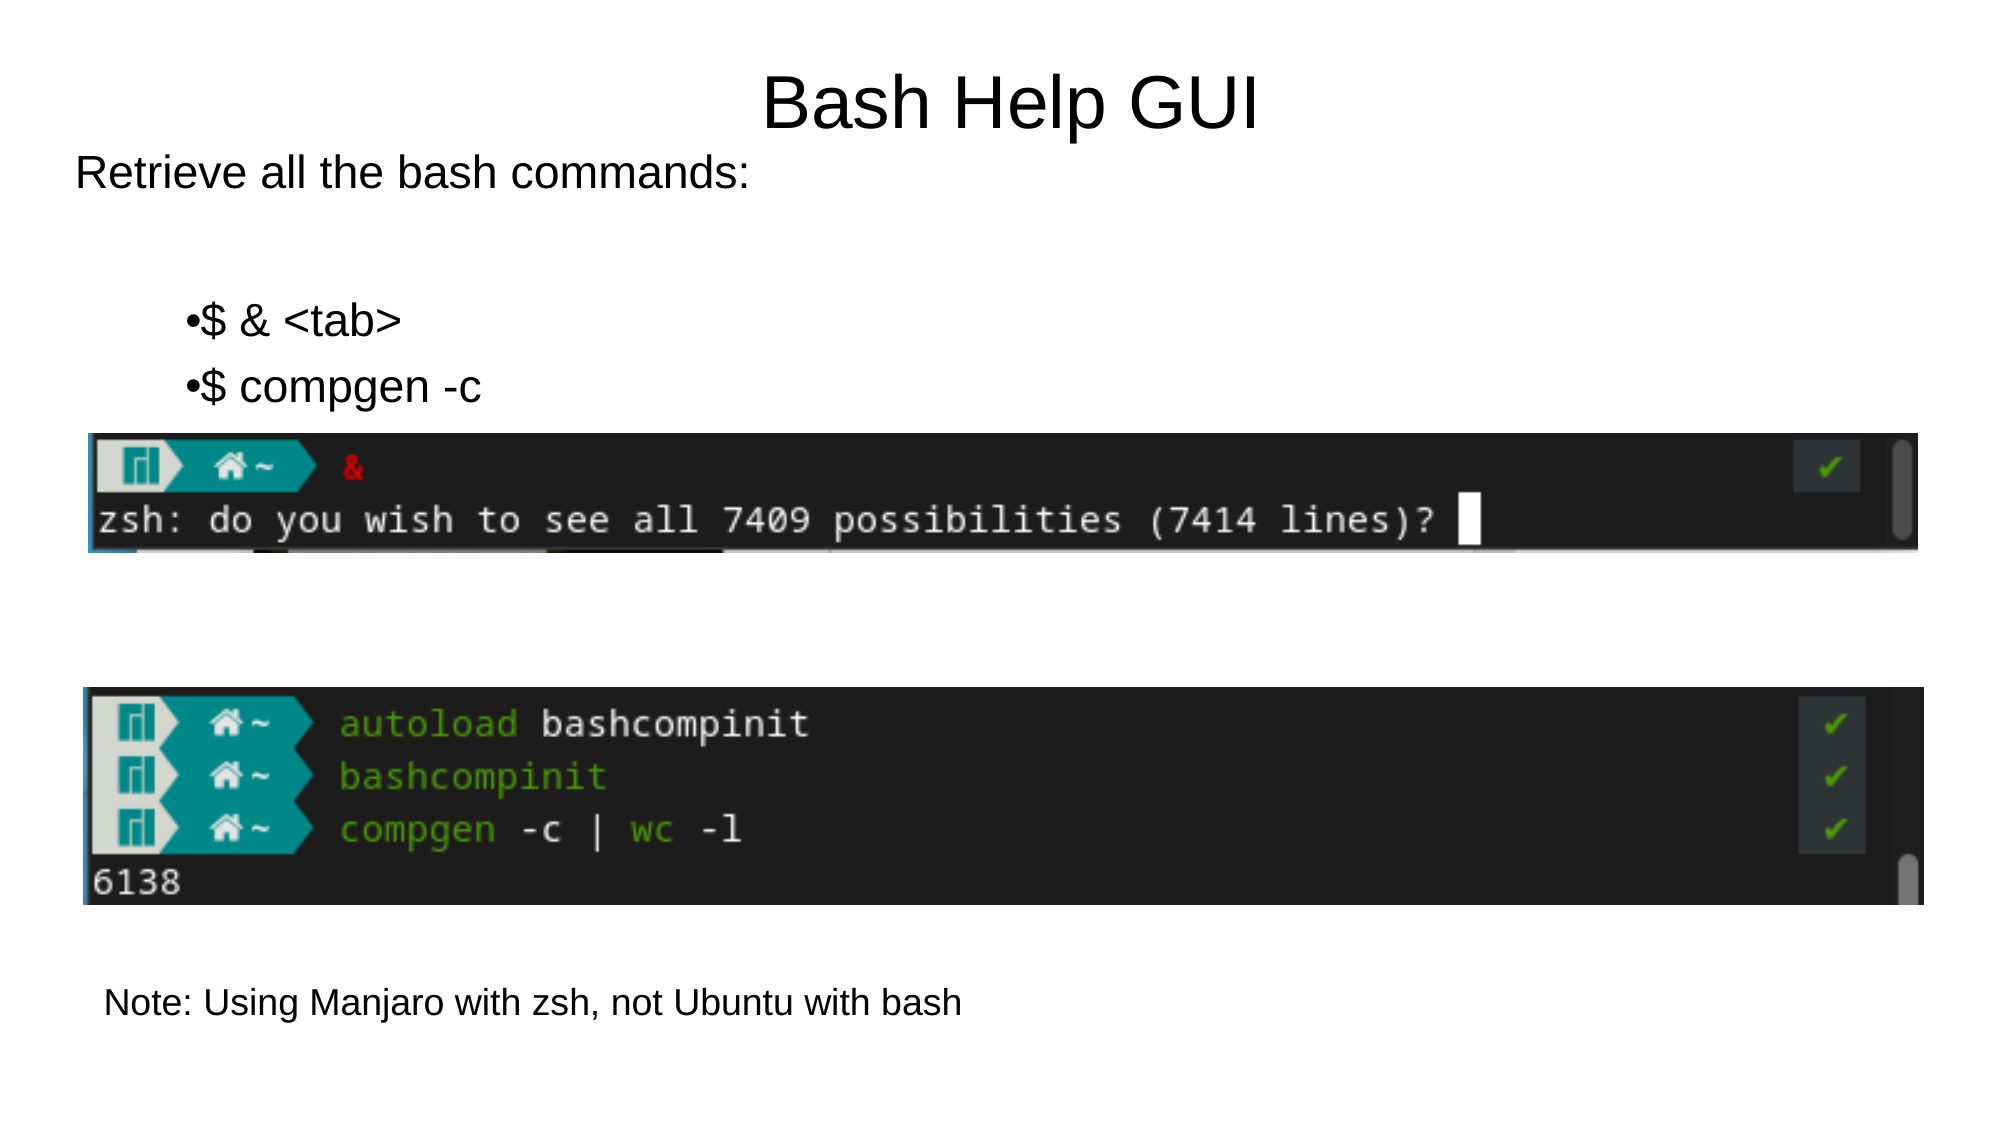

# Bash Help GUI
Retrieve all the bash commands:
$ & <tab>
$ compgen -c
Note: Using Manjaro with zsh, not Ubuntu with bash